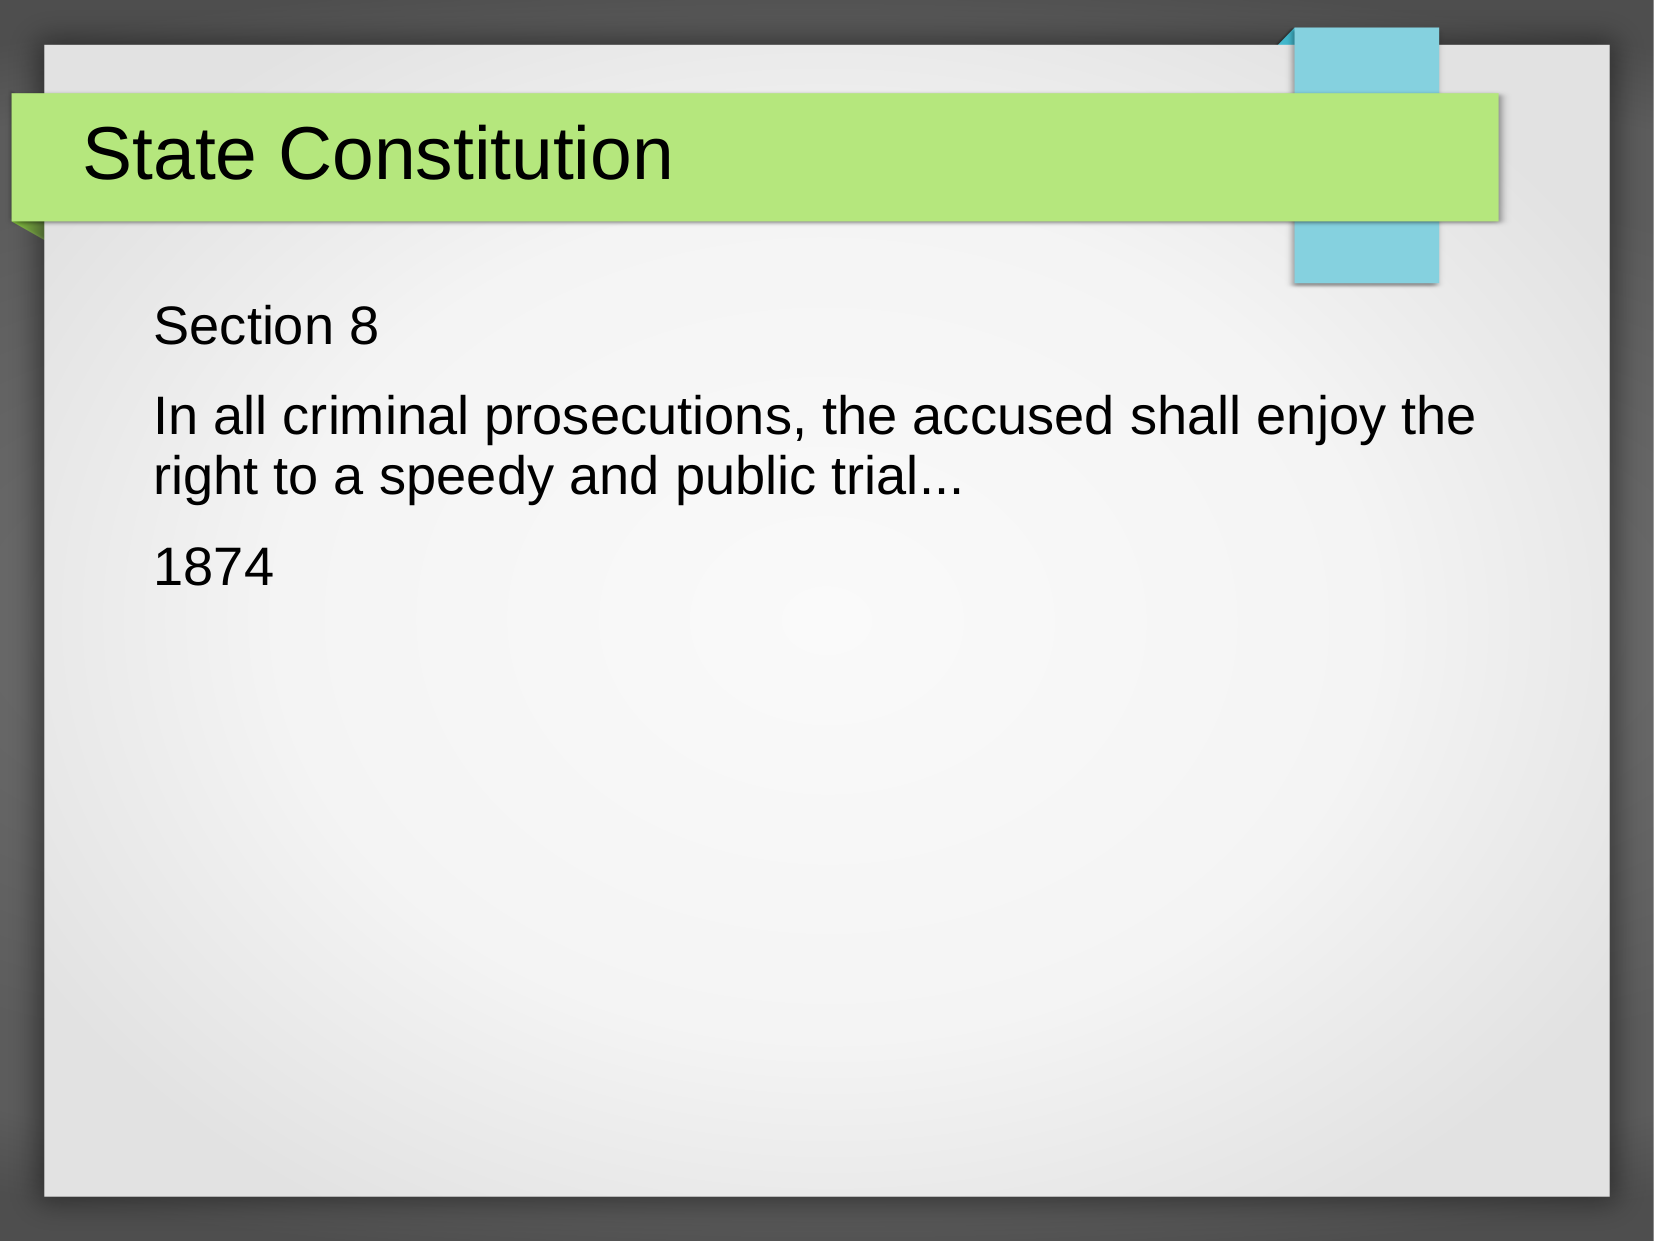

# State Constitution
Section 8
In all criminal prosecutions, the accused shall enjoy the right to a speedy and public trial...
1874